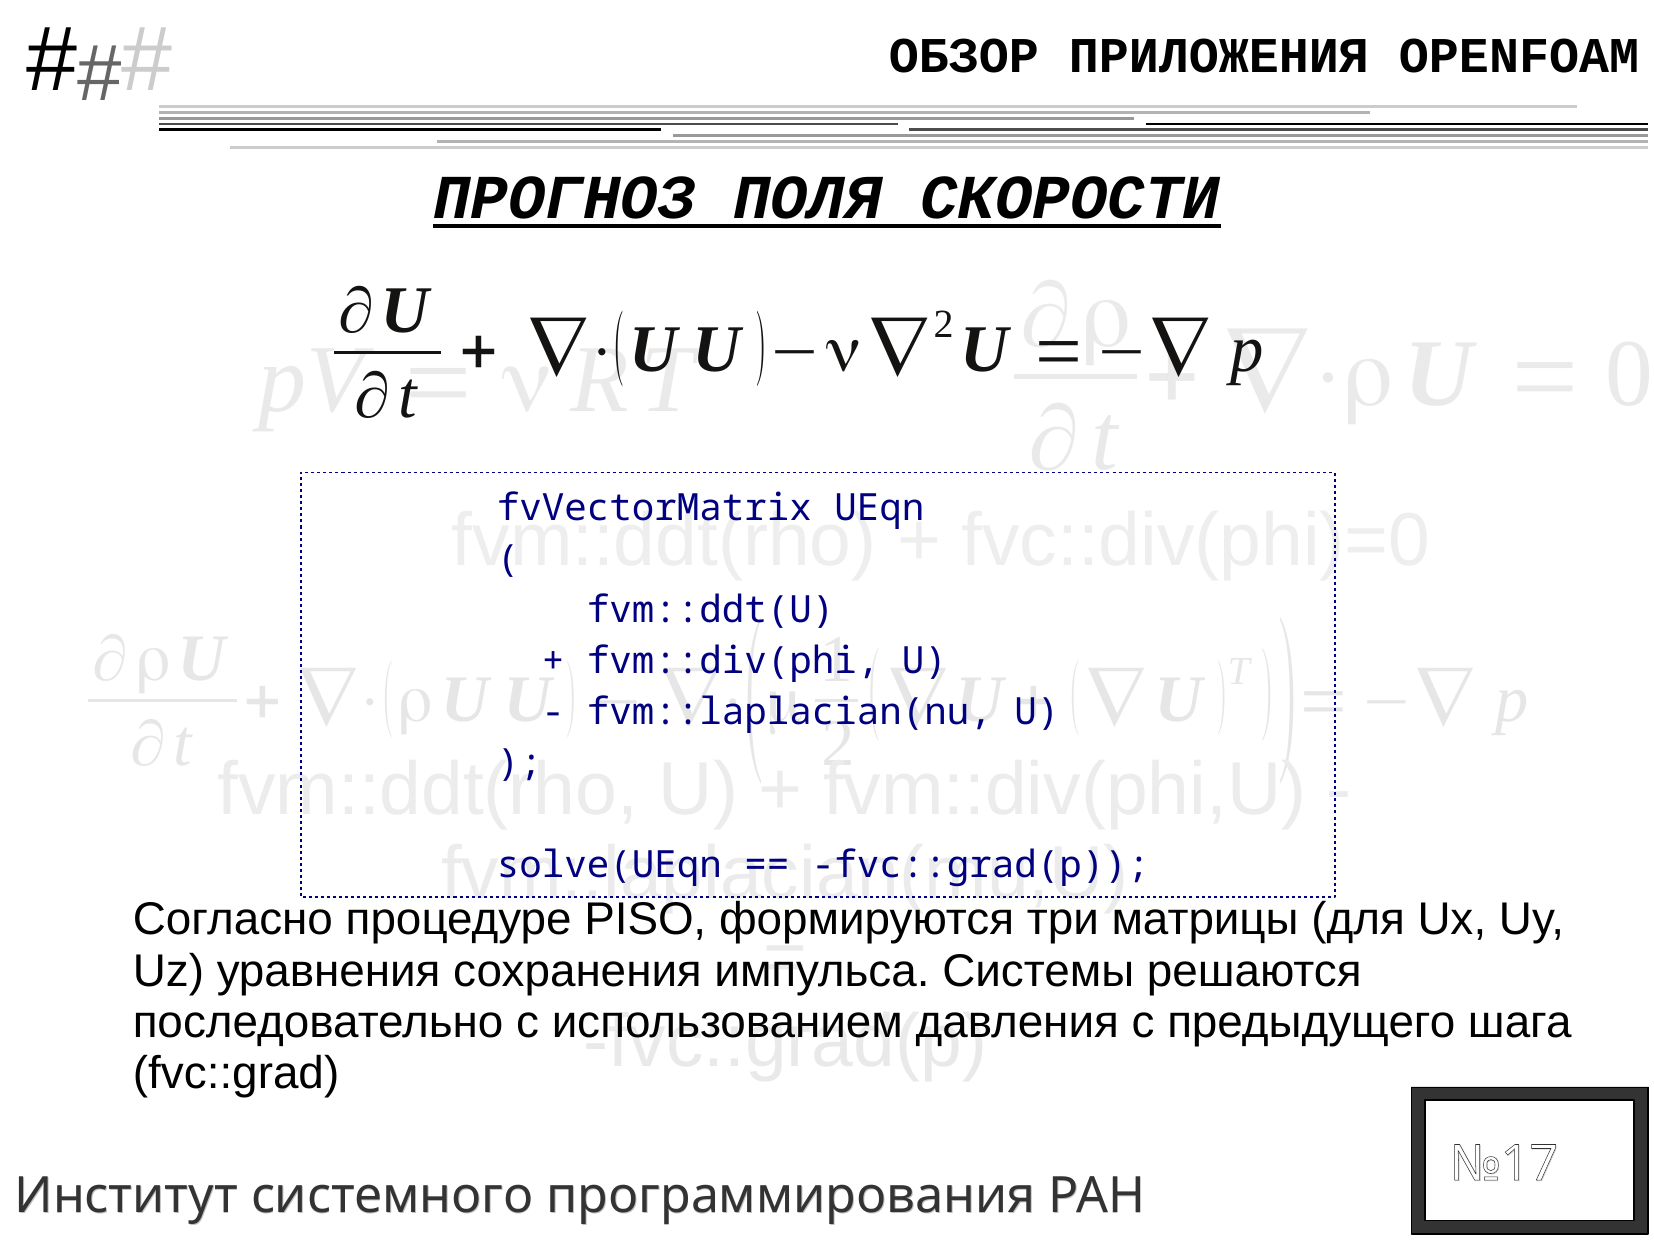

# ПРОГНОЗ ПОЛЯ СКОРОСТИ
 fvVectorMatrix UEqn
 (
 fvm::ddt(U)
 + fvm::div(phi, U)
 - fvm::laplacian(nu, U)
 );
 solve(UEqn == -fvc::grad(p));
Согласно процедуре PISO, формируются три матрицы (для Ux, Uy, Uz) уравнения сохранения импульса. Системы решаются последовательно с использованием давления с предыдущего шага (fvc::grad)